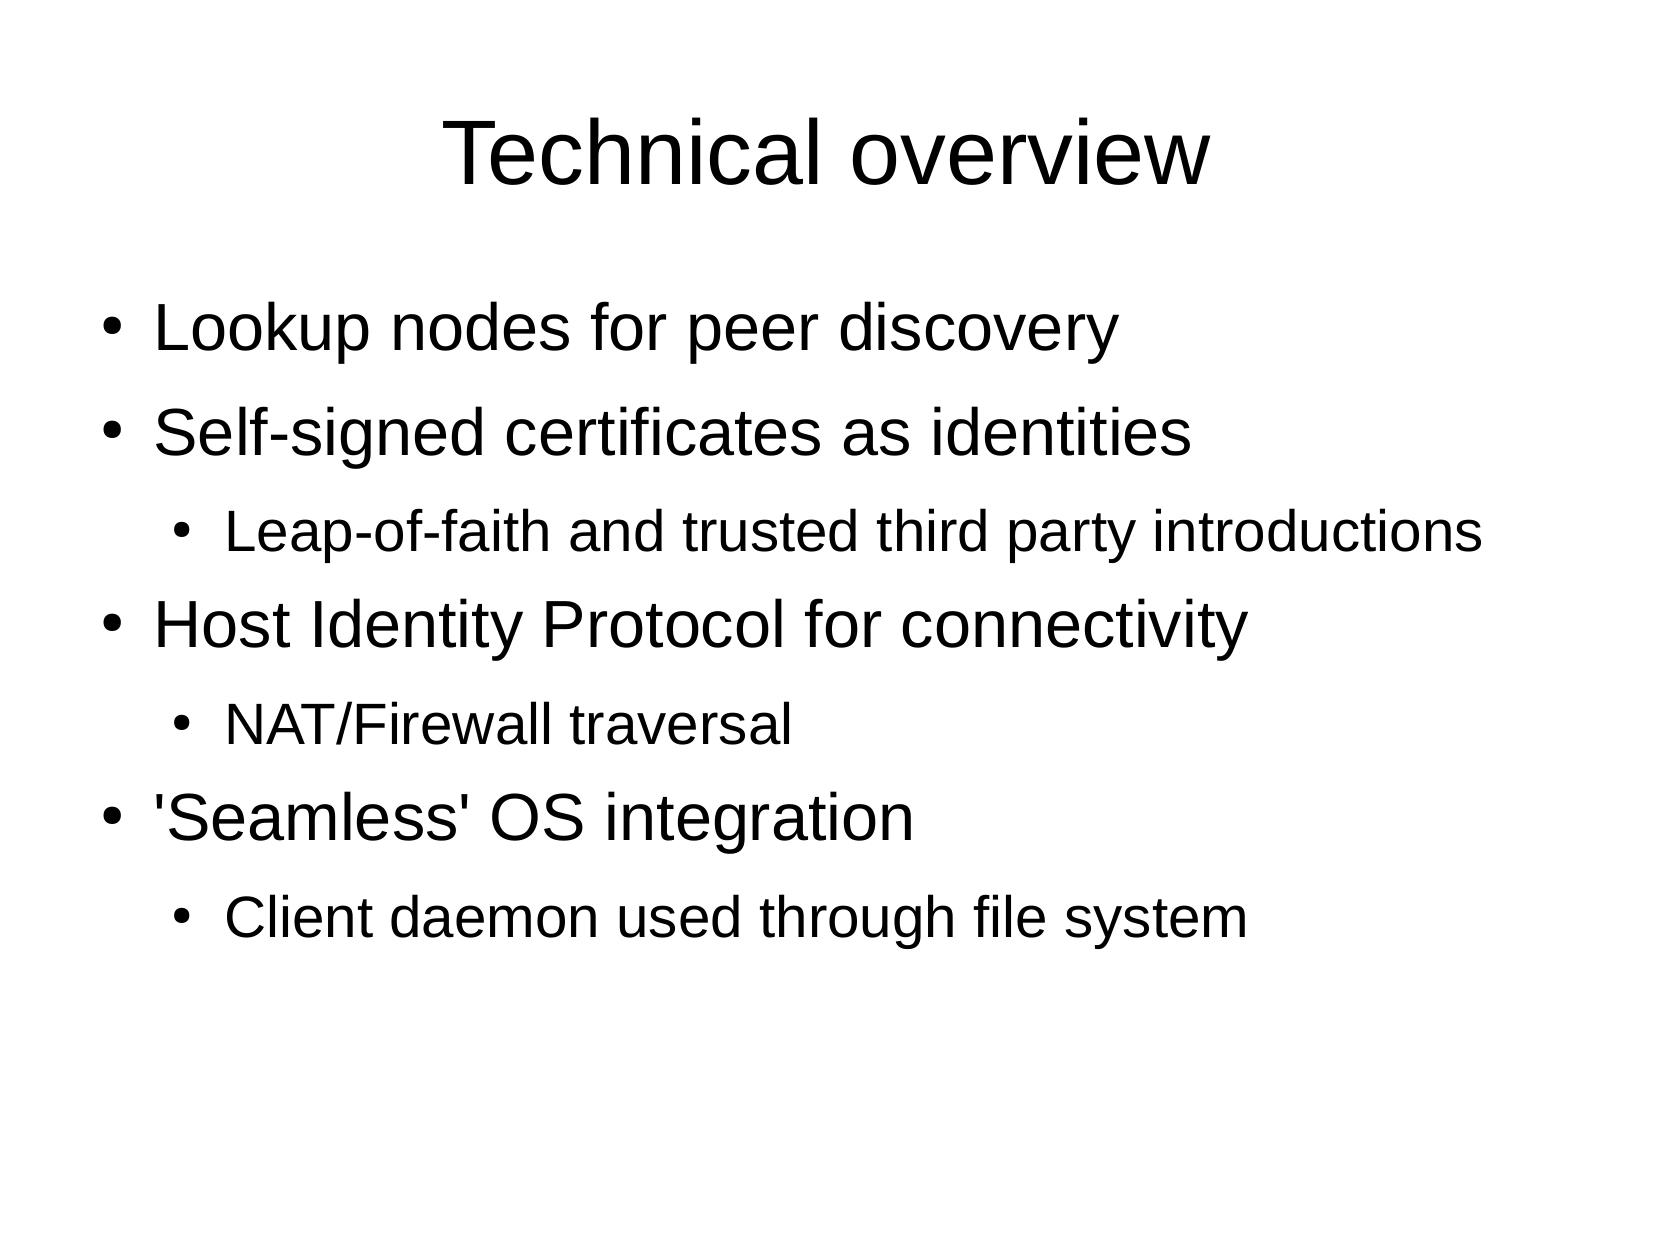

# Technical overview
Lookup nodes for peer discovery
Self-signed certificates as identities
Leap-of-faith and trusted third party introductions
Host Identity Protocol for connectivity
NAT/Firewall traversal
'Seamless' OS integration
Client daemon used through file system